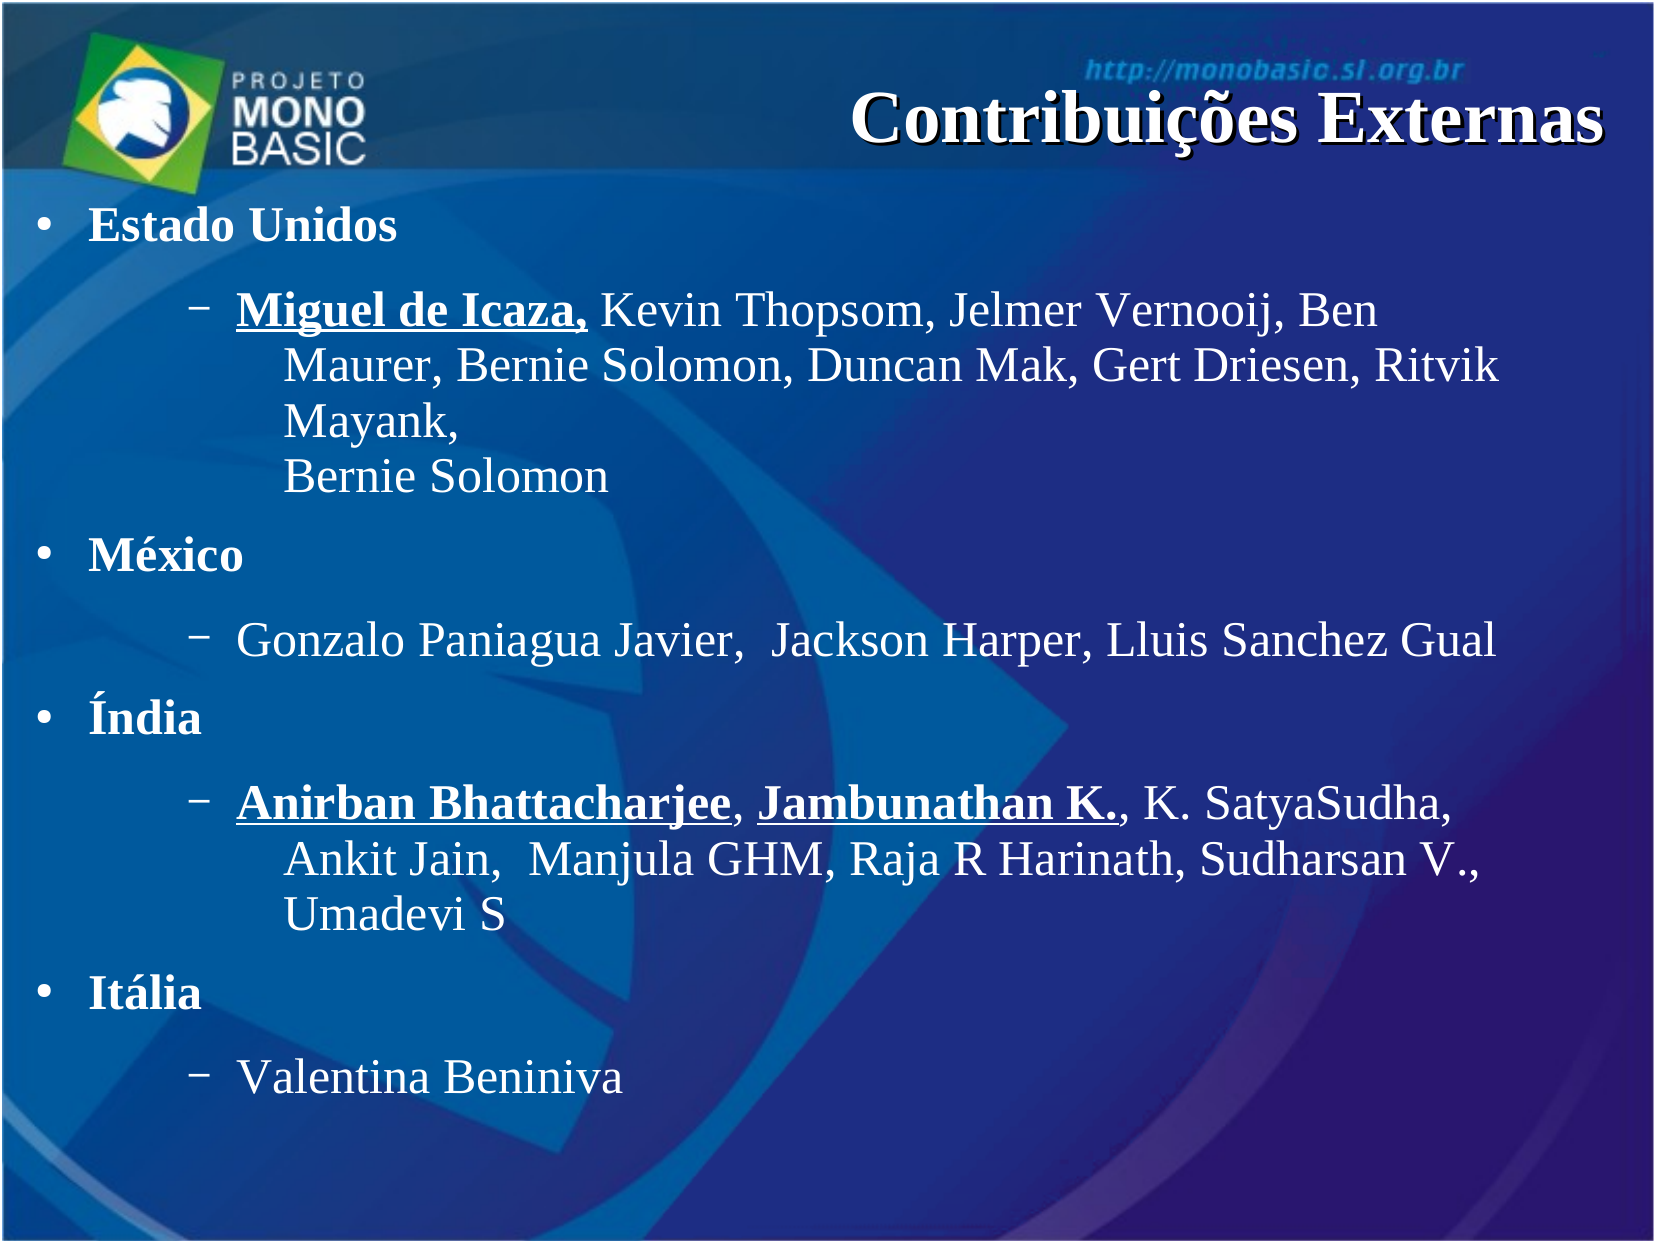

Contribuições Externas
# Estado Unidos
Miguel de Icaza, Kevin Thopsom, Jelmer Vernooij, Ben Maurer, Bernie Solomon, Duncan Mak, Gert Driesen, Ritvik Mayank,
Bernie Solomon
México
Gonzalo Paniagua Javier, Jackson Harper, Lluis Sanchez Gual
Índia
Anirban Bhattacharjee, Jambunathan K., K. SatyaSudha,
Ankit Jain, Manjula GHM, Raja R Harinath, Sudharsan V.,
Umadevi S
Itália
Valentina Beniniva